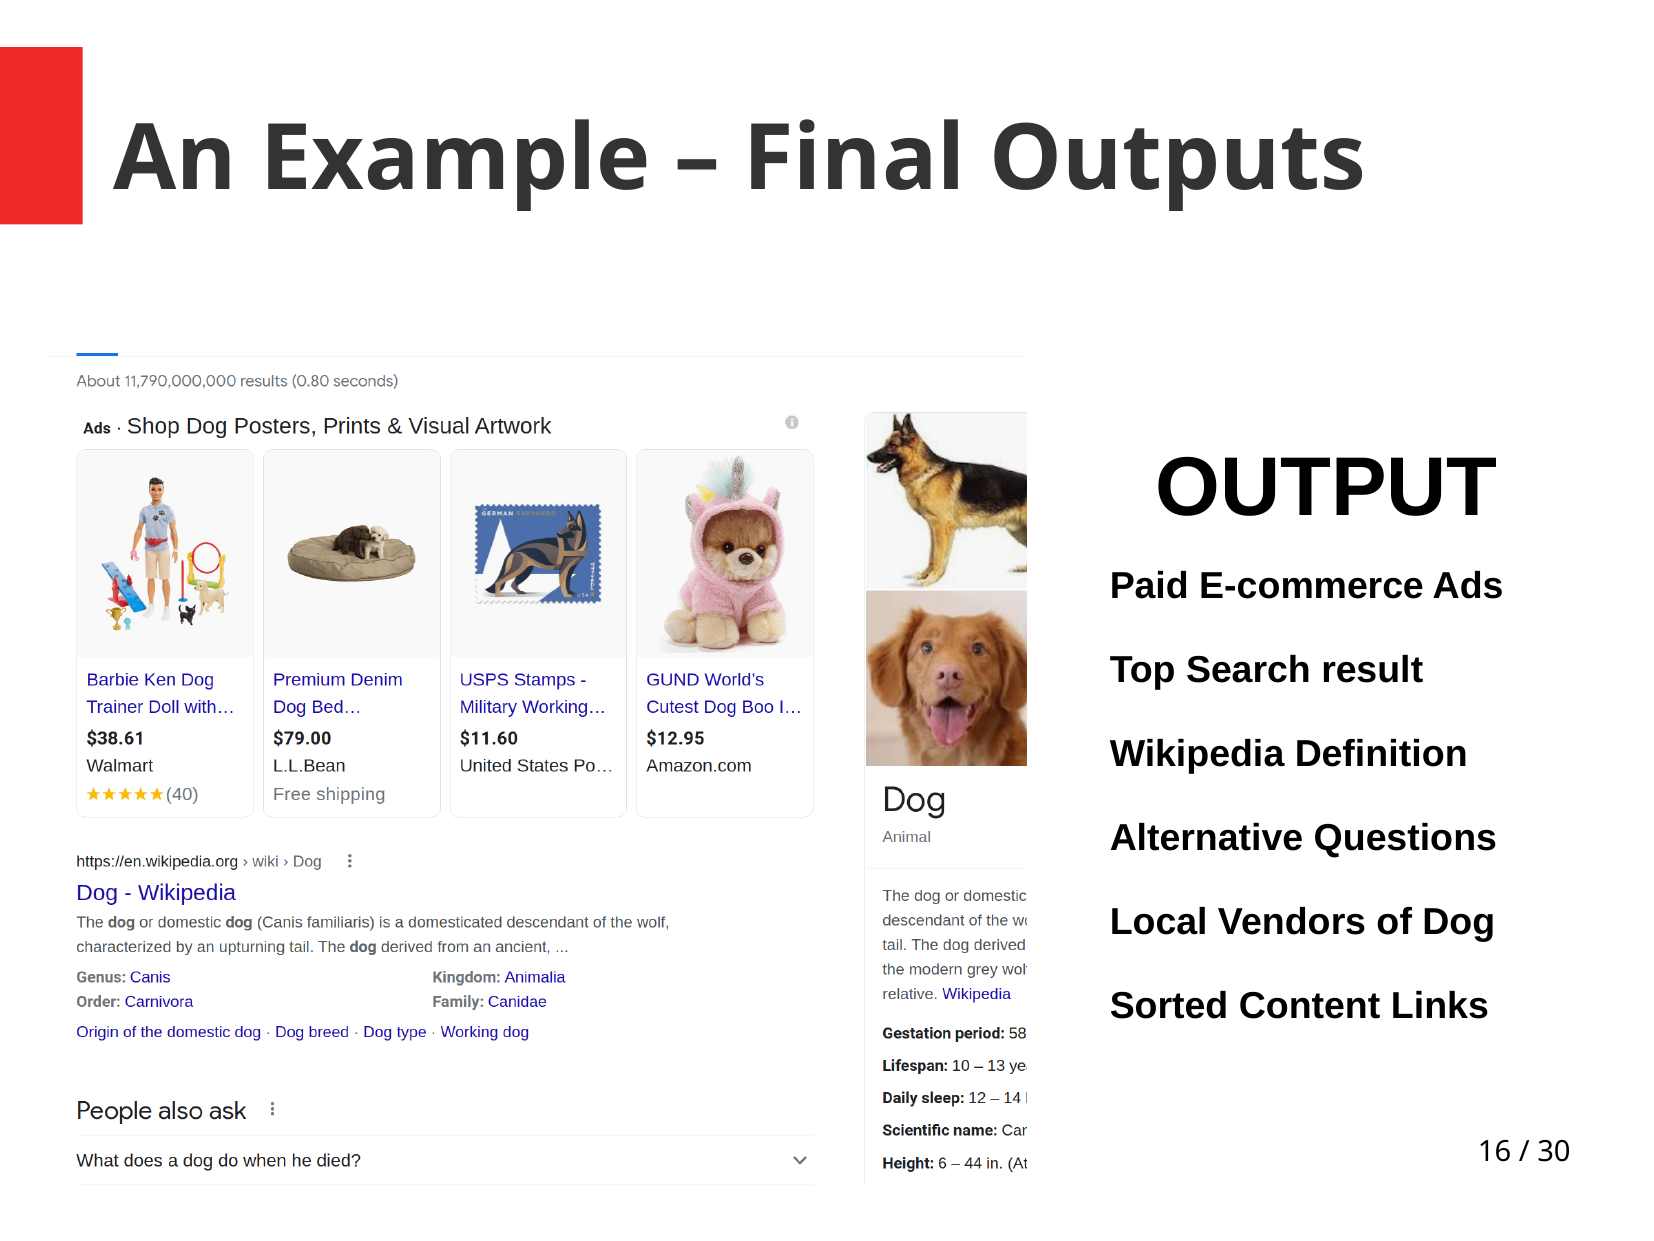

# An Example – Final Outputs
OUTPUT
Paid E-commerce Ads
Top Search result
Wikipedia Definition
Alternative Questions
Local Vendors of Dog
Sorted Content Links
16